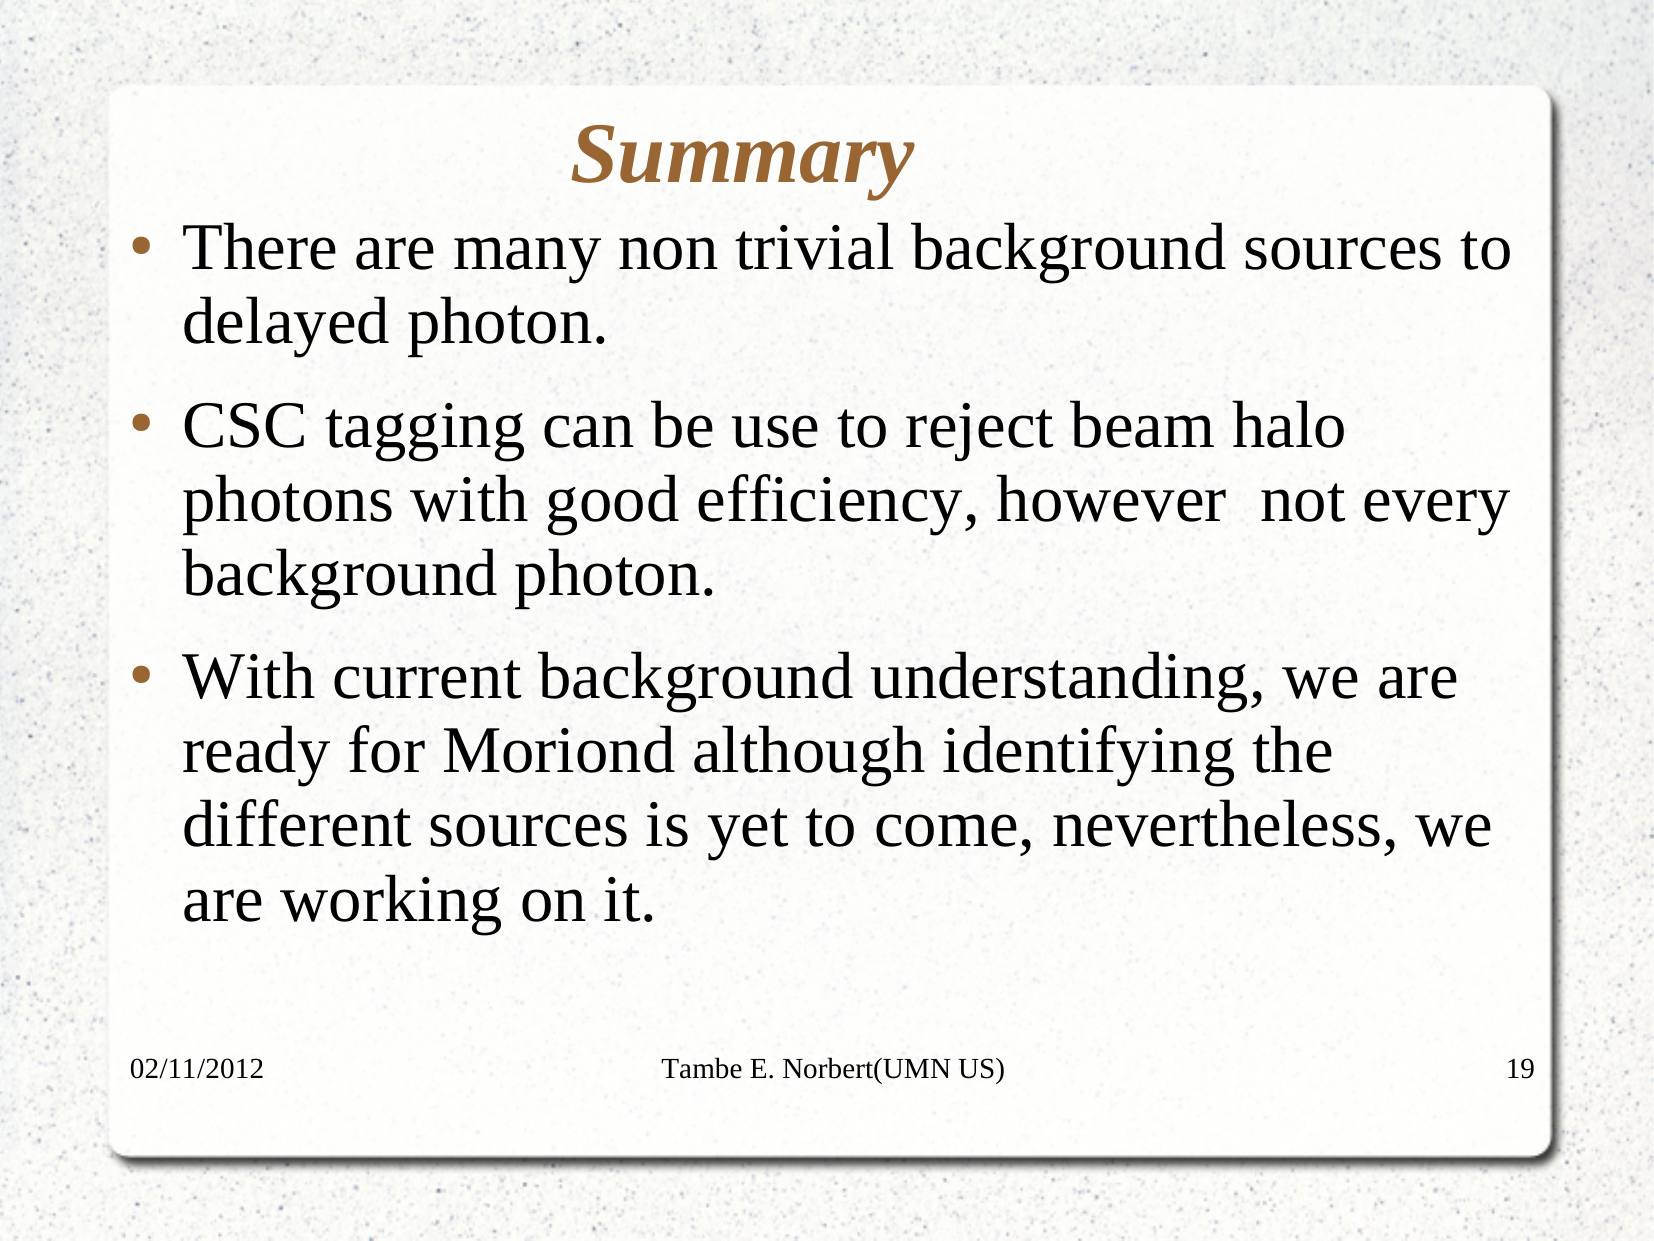

# Summary
There are many non trivial background sources to delayed photon.
CSC tagging can be use to reject beam halo photons with good efficiency, however not every background photon.
With current background understanding, we are ready for Moriond although identifying the different sources is yet to come, nevertheless, we are working on it.
02/11/2012
Tambe E. Norbert(UMN US)
19